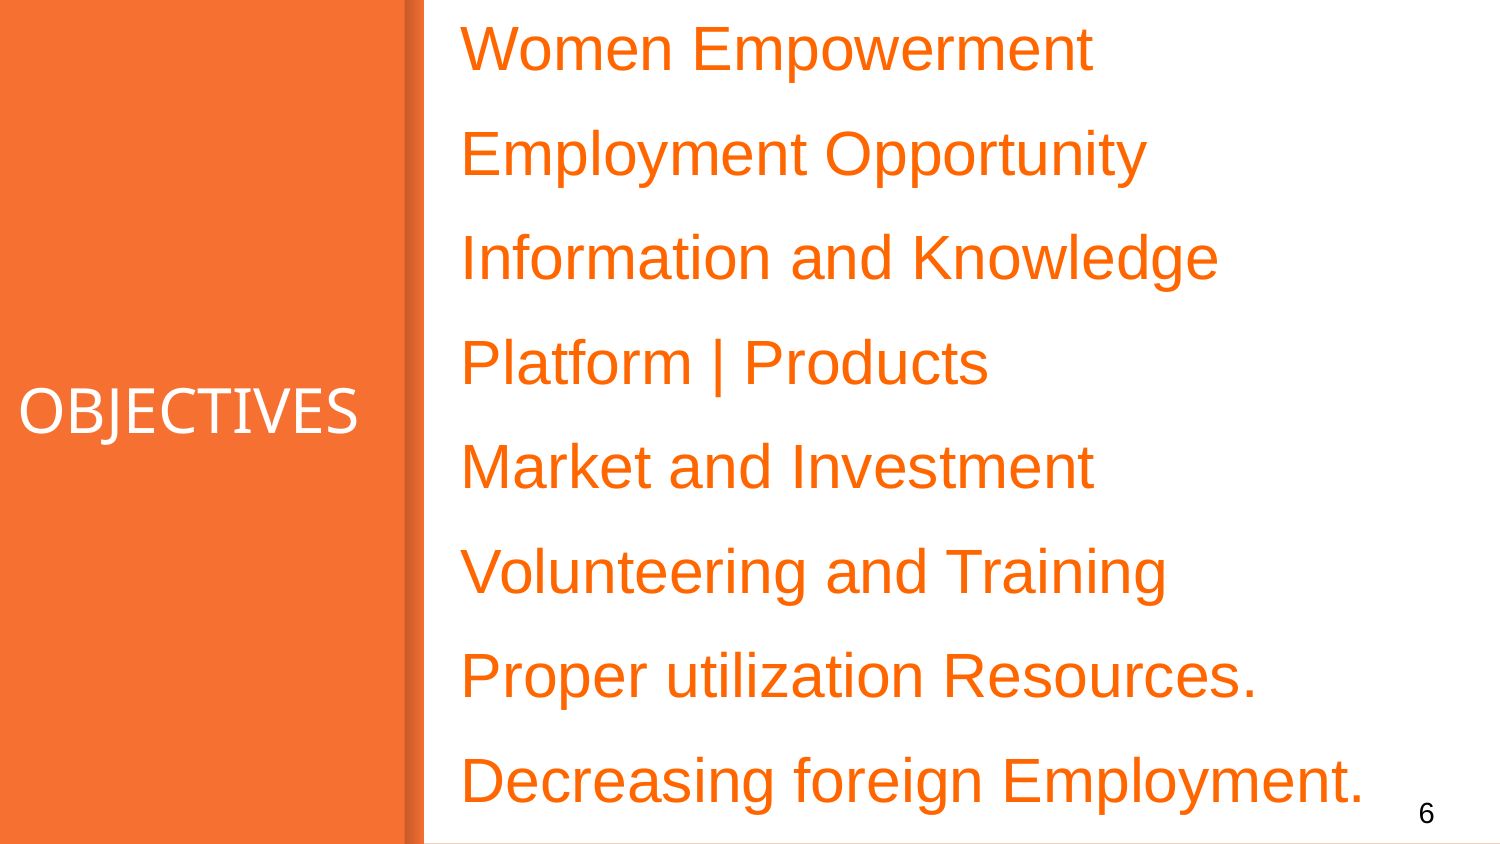

# Women Empowerment
Employment Opportunity
Information and Knowledge
Platform | Products
Market and Investment
Volunteering and Training
Proper utilization Resources.
Decreasing foreign Employment.
OBJECTIVES